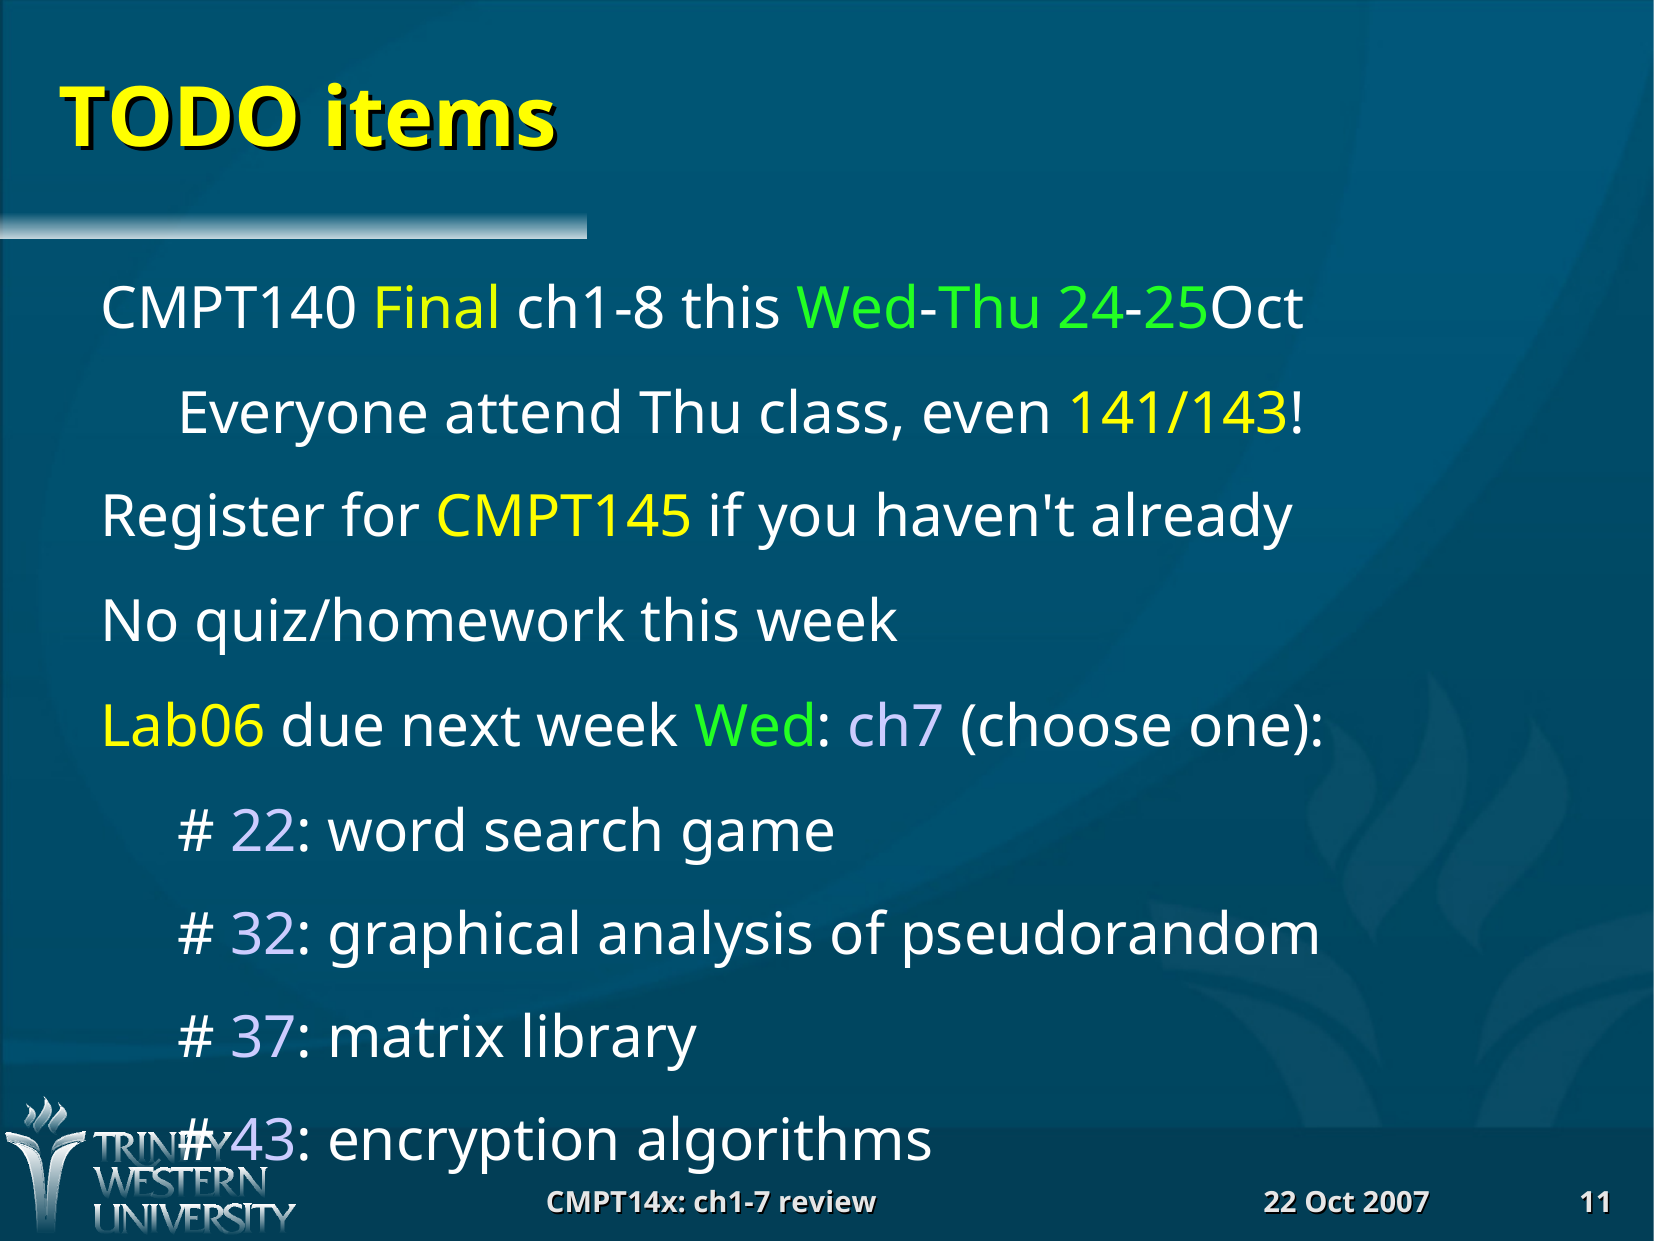

# TODO items
CMPT140 Final ch1-8 this Wed-Thu 24-25Oct
Everyone attend Thu class, even 141/143!
Register for CMPT145 if you haven't already
No quiz/homework this week
Lab06 due next week Wed: ch7 (choose one):
# 22: word search game
# 32: graphical analysis of pseudorandom
# 37: matrix library
# 43: encryption algorithms
CMPT14x: ch1-7 review
22 Oct 2007
11